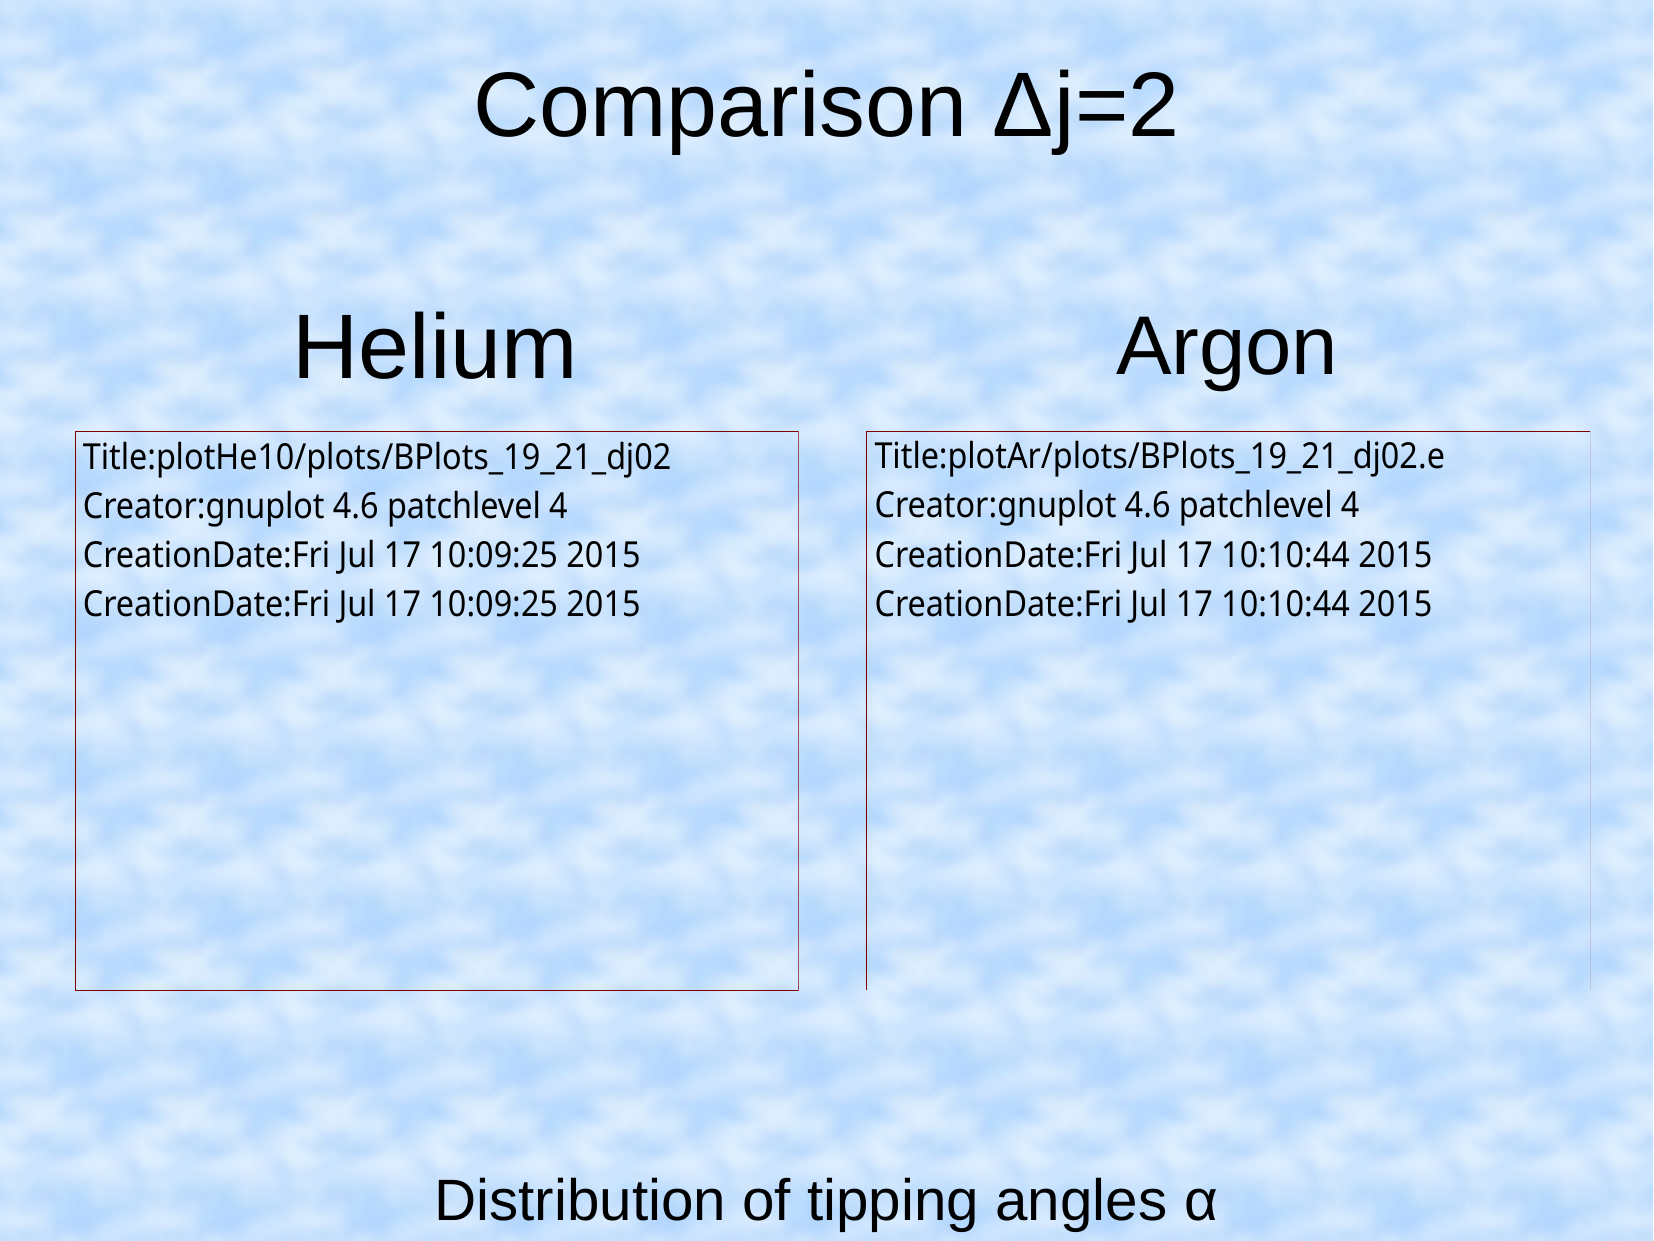

Comparison Δj=2
Argon
# Helium
Distribution of tipping angles α